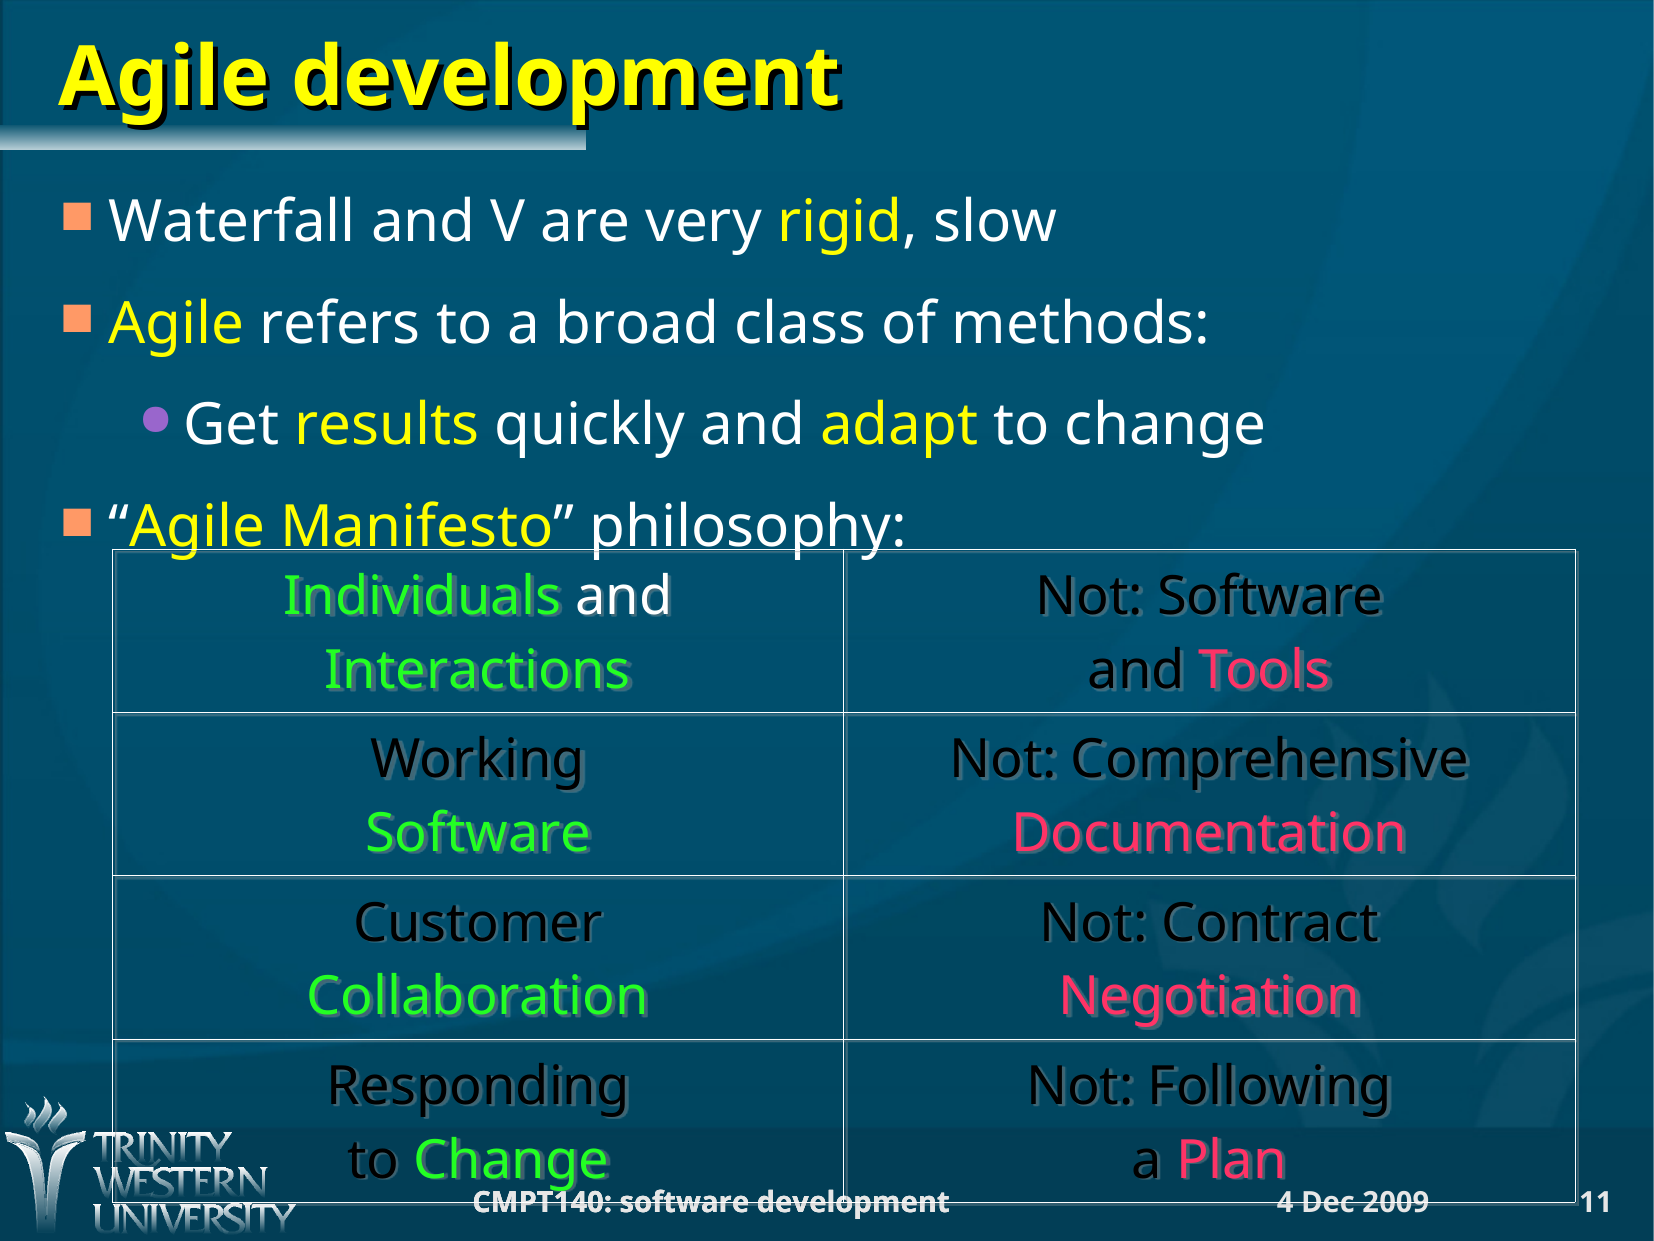

# Agile development
Waterfall and V are very rigid, slow
Agile refers to a broad class of methods:
Get results quickly and adapt to change
“Agile Manifesto” philosophy:
| Individuals and Interactions | Not: Software and Tools |
| --- | --- |
| Working Software | Not: Comprehensive Documentation |
| Customer Collaboration | Not: Contract Negotiation |
| Responding to Change | Not: Following a Plan |
CMPT140: software development
4 Dec 2009
11